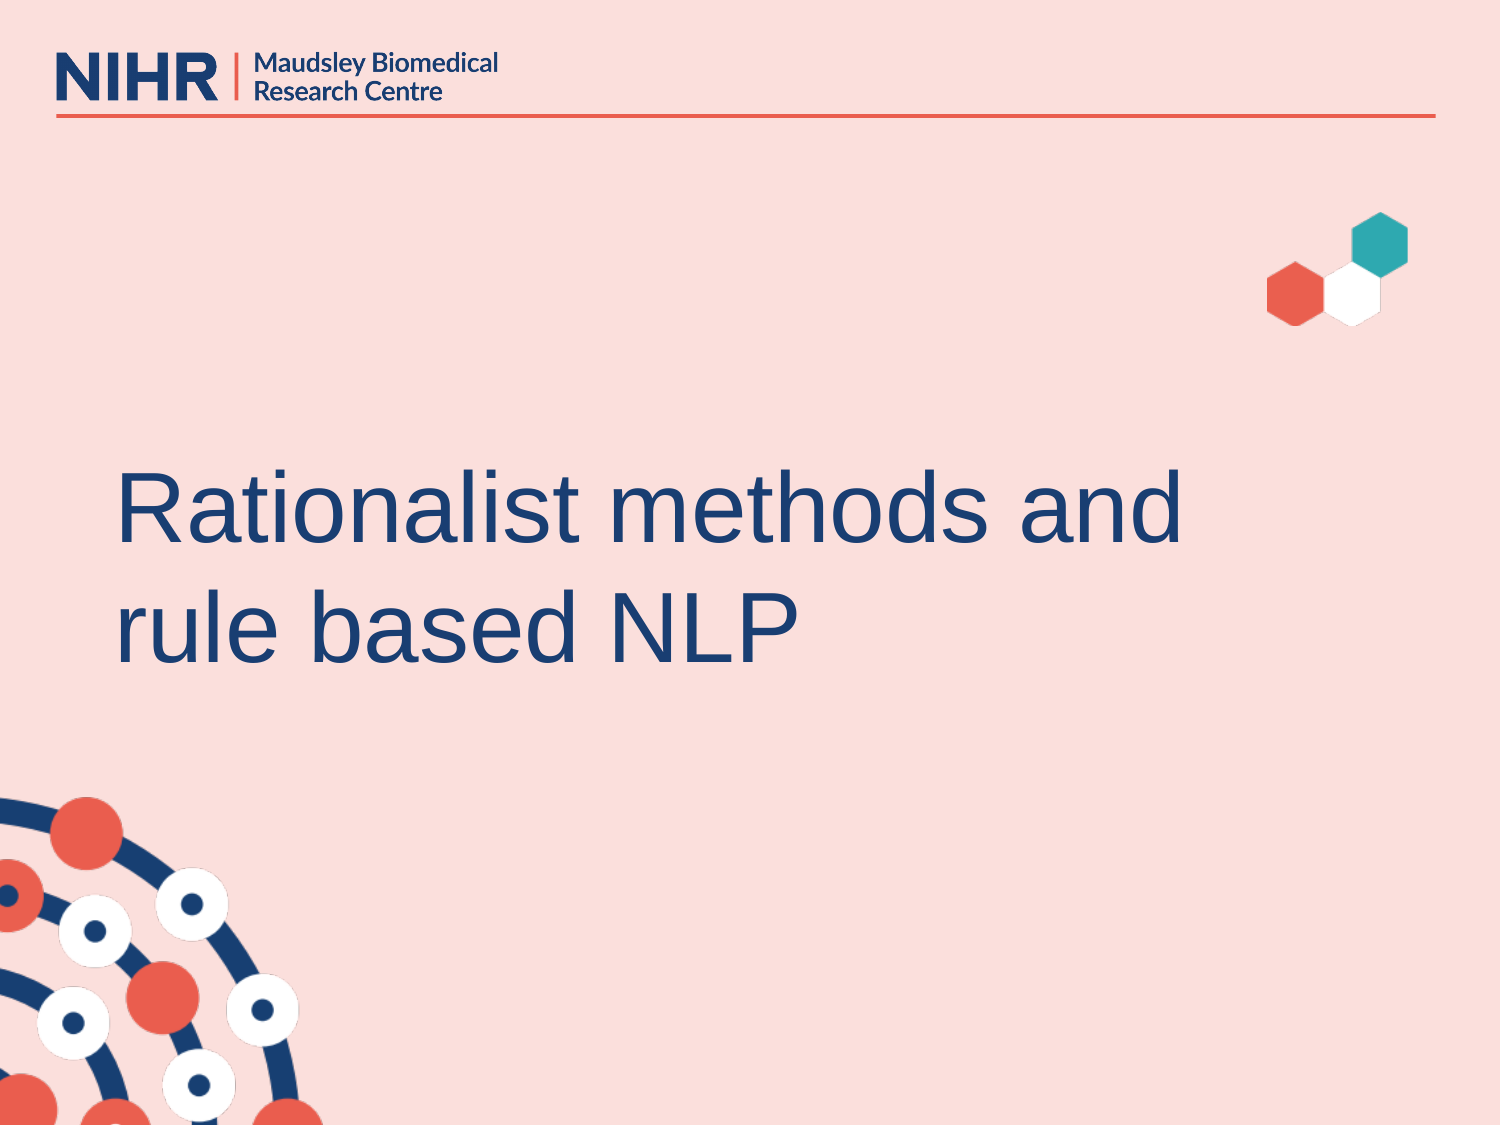

# Rationalist methods and rule based NLP